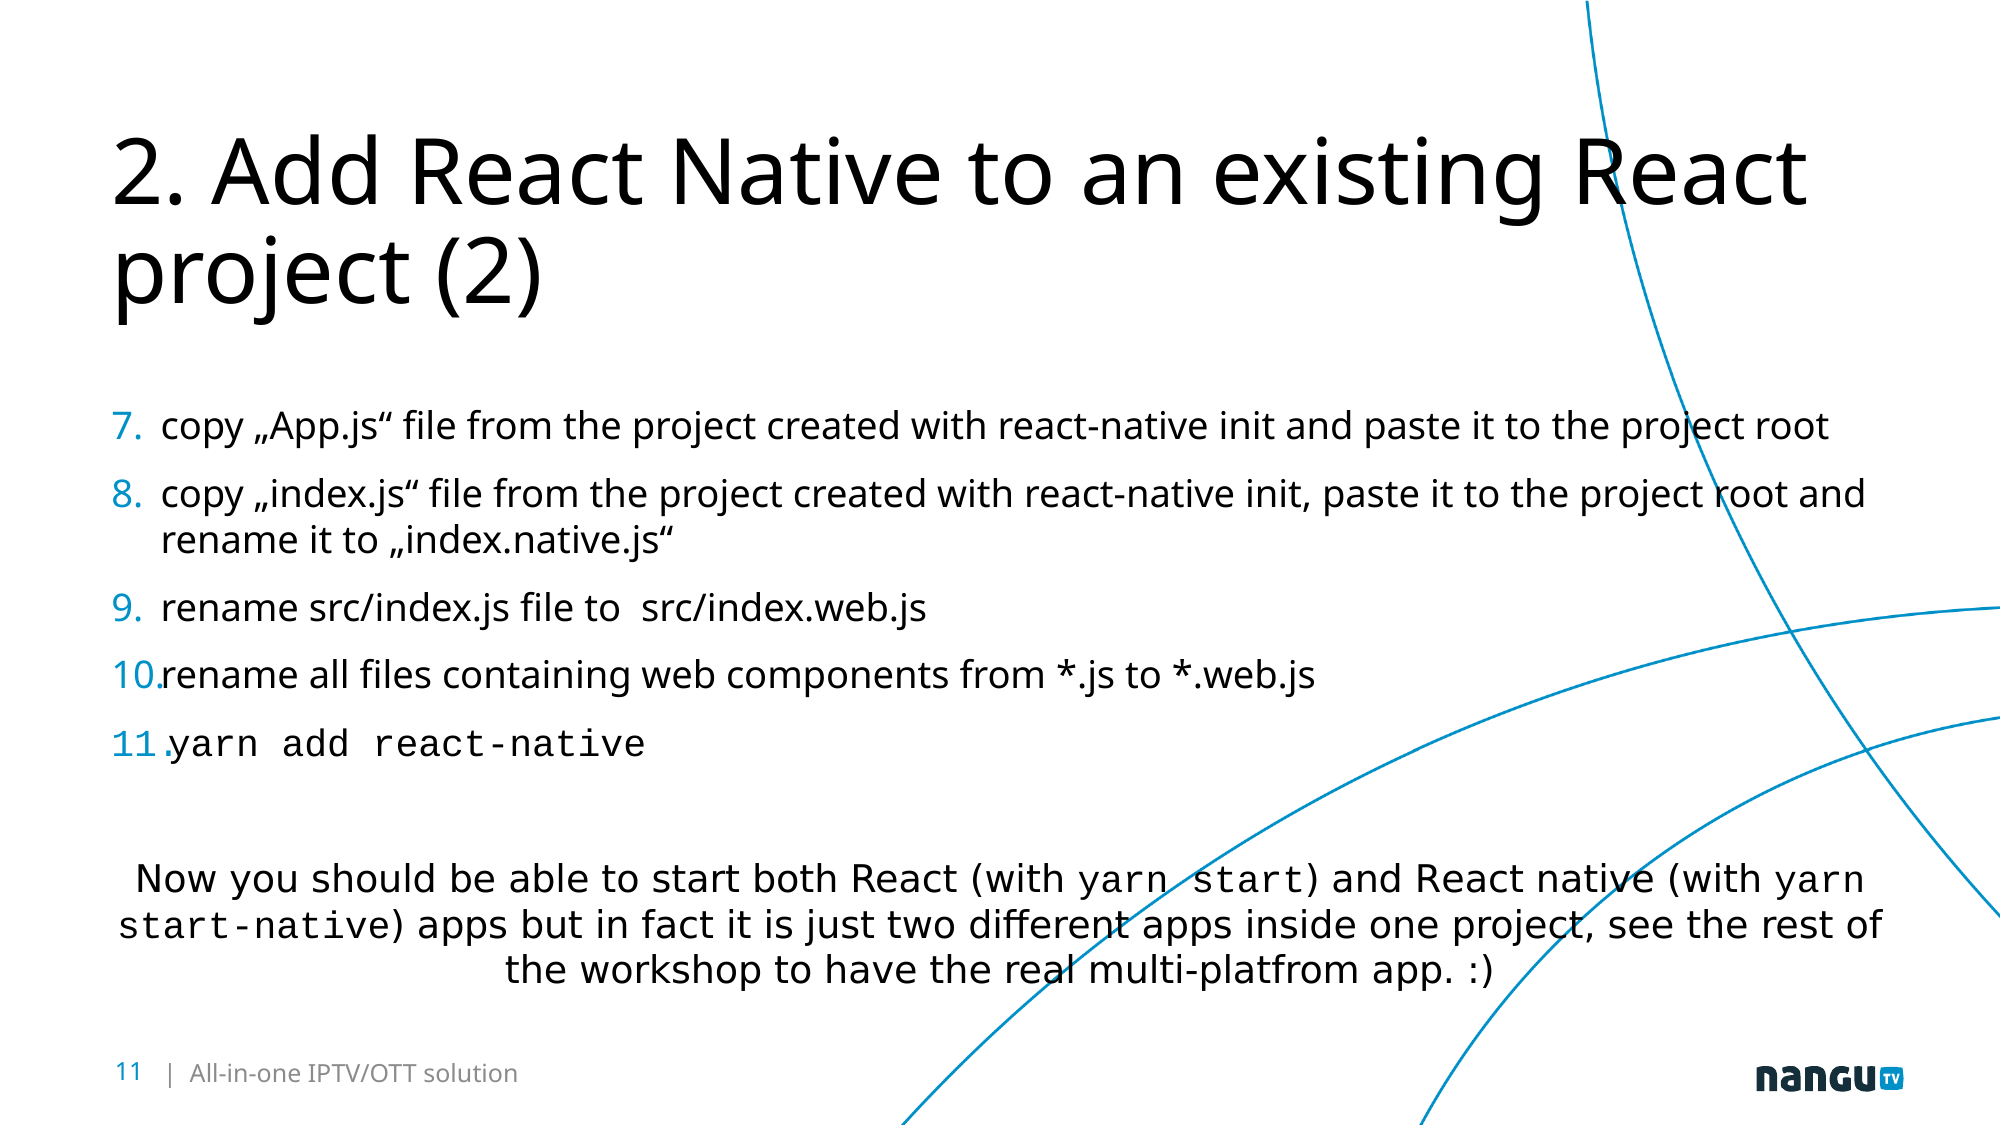

# 2. Add React Native to an existing React project (2)
copy „App.js“ file from the project created with react-native init and paste it to the project root
copy „index.js“ file from the project created with react-native init, paste it to the project root and rename it to „index.native.js“
rename src/index.js file to src/index.web.js
rename all files containing web components from *.js to *.web.js
yarn add react-native
Now you should be able to start both React (with yarn start) and React native (with yarn start-native) apps but in fact it is just two different apps inside one project, see the rest of the workshop to have the real multi-platfrom app. :)
| All-in-one IPTV/OTT solution